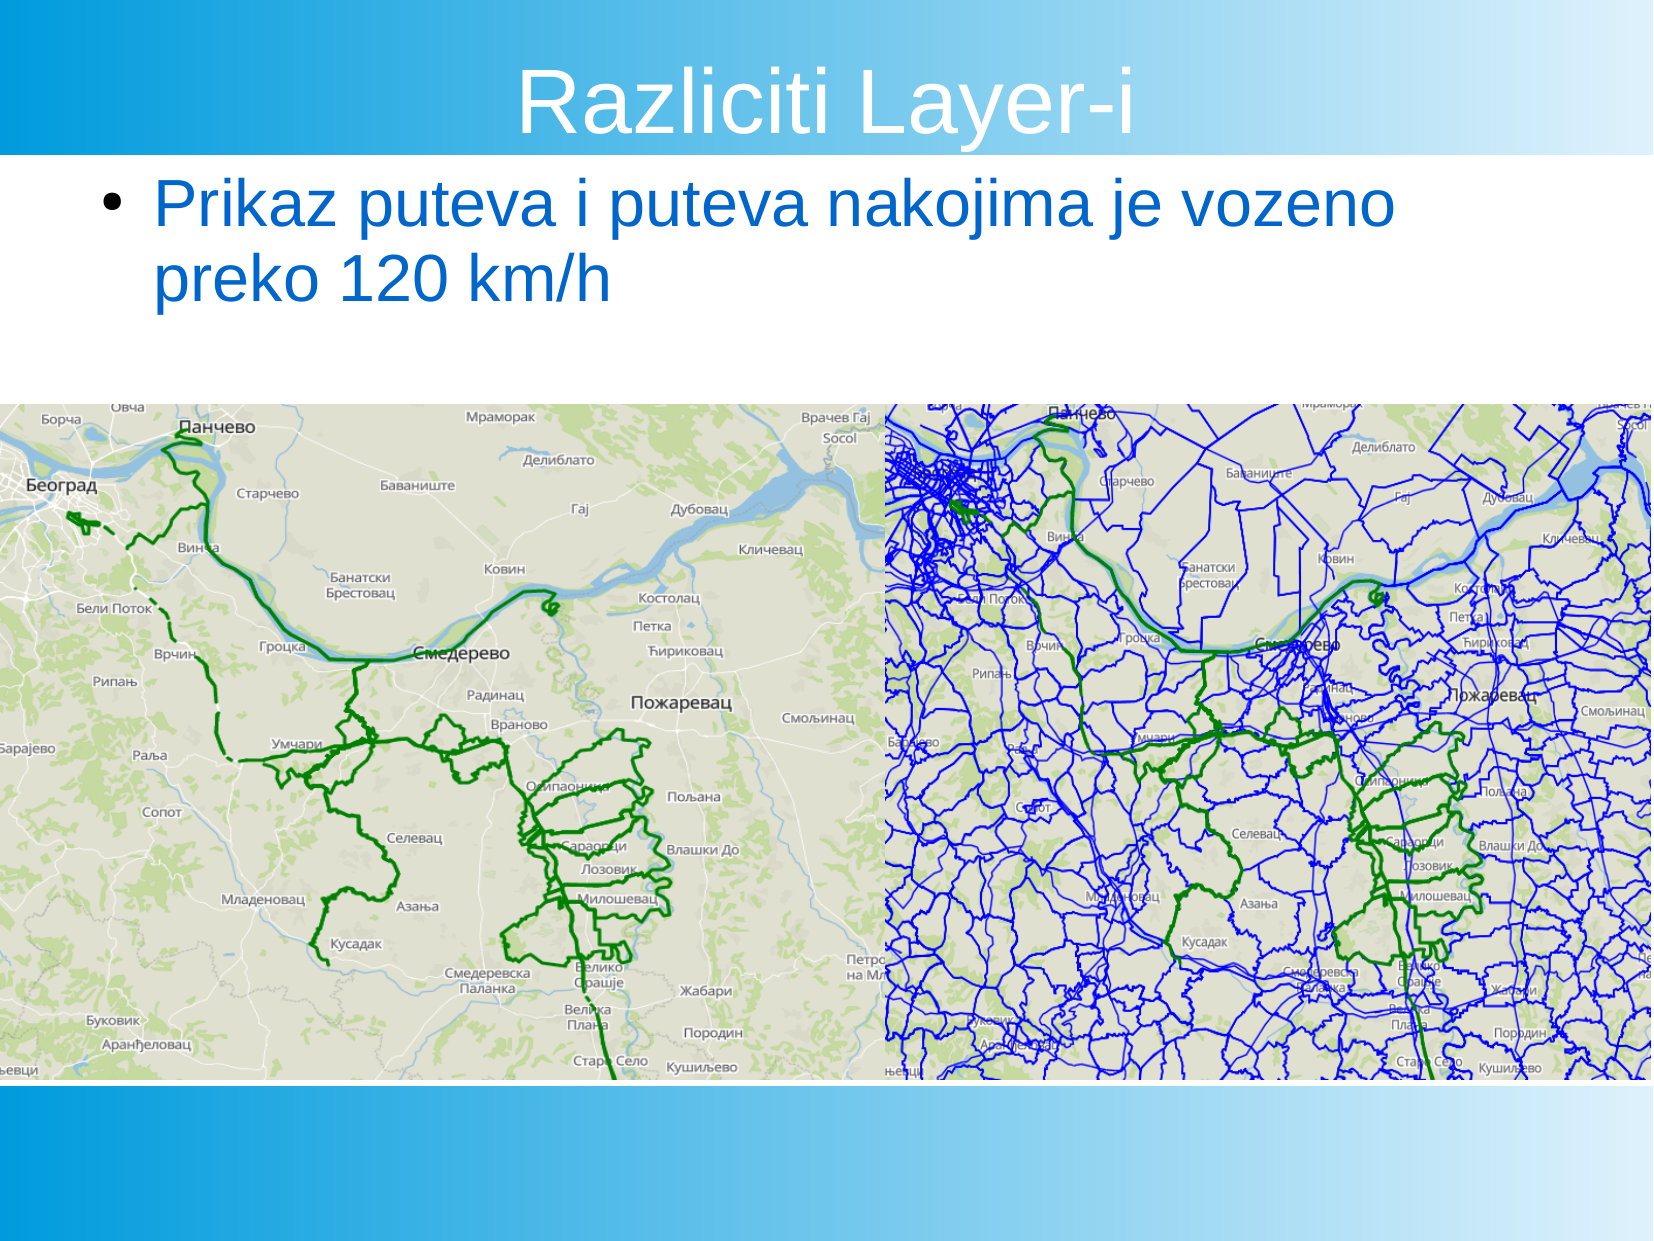

# Razliciti Layer-i
Prikaz puteva i puteva nakojima je vozeno preko 120 km/h